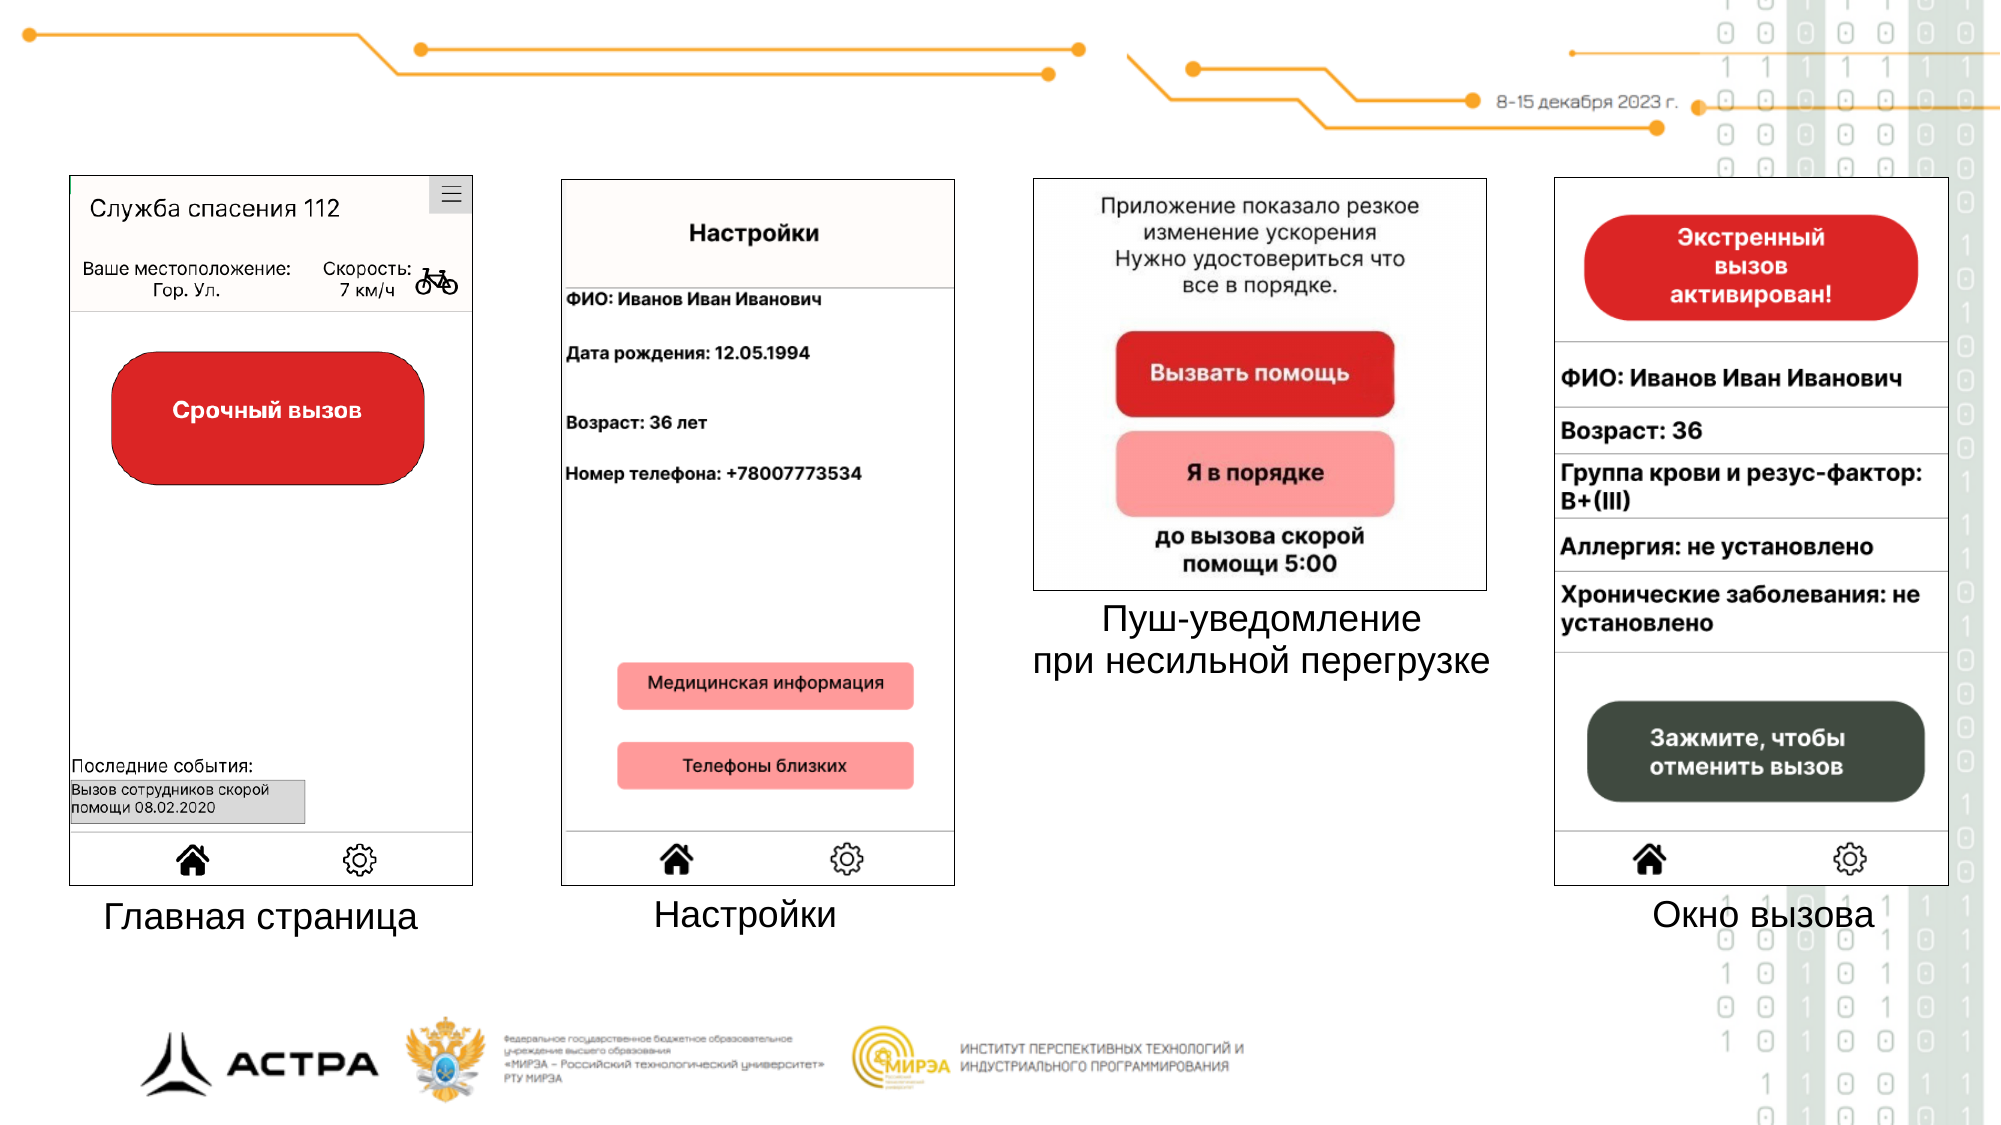

Пуш-уведомление
при несильной перегрузке
Настройки
Окно вызова
Главная страница